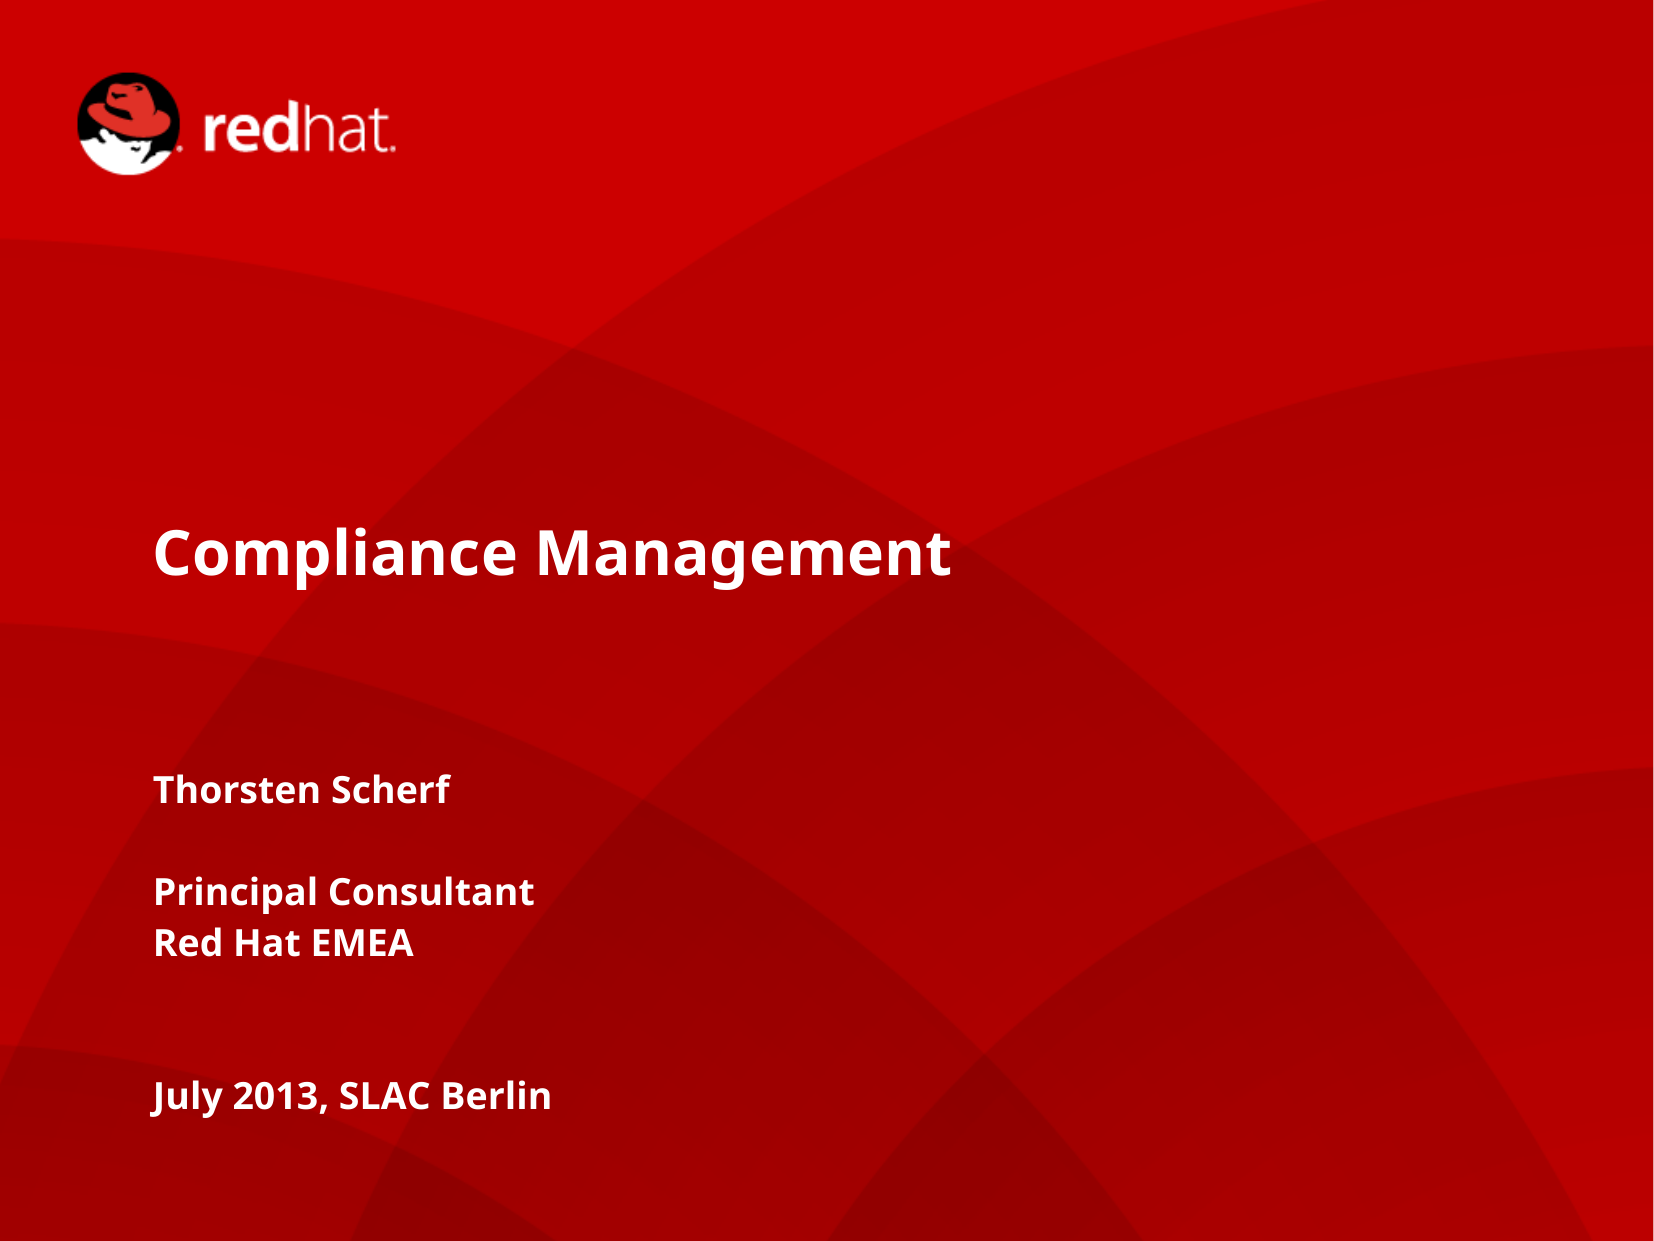

Compliance Management
Thorsten Scherf
Principal Consultant
Red Hat EMEA
July 2013, SLAC Berlin